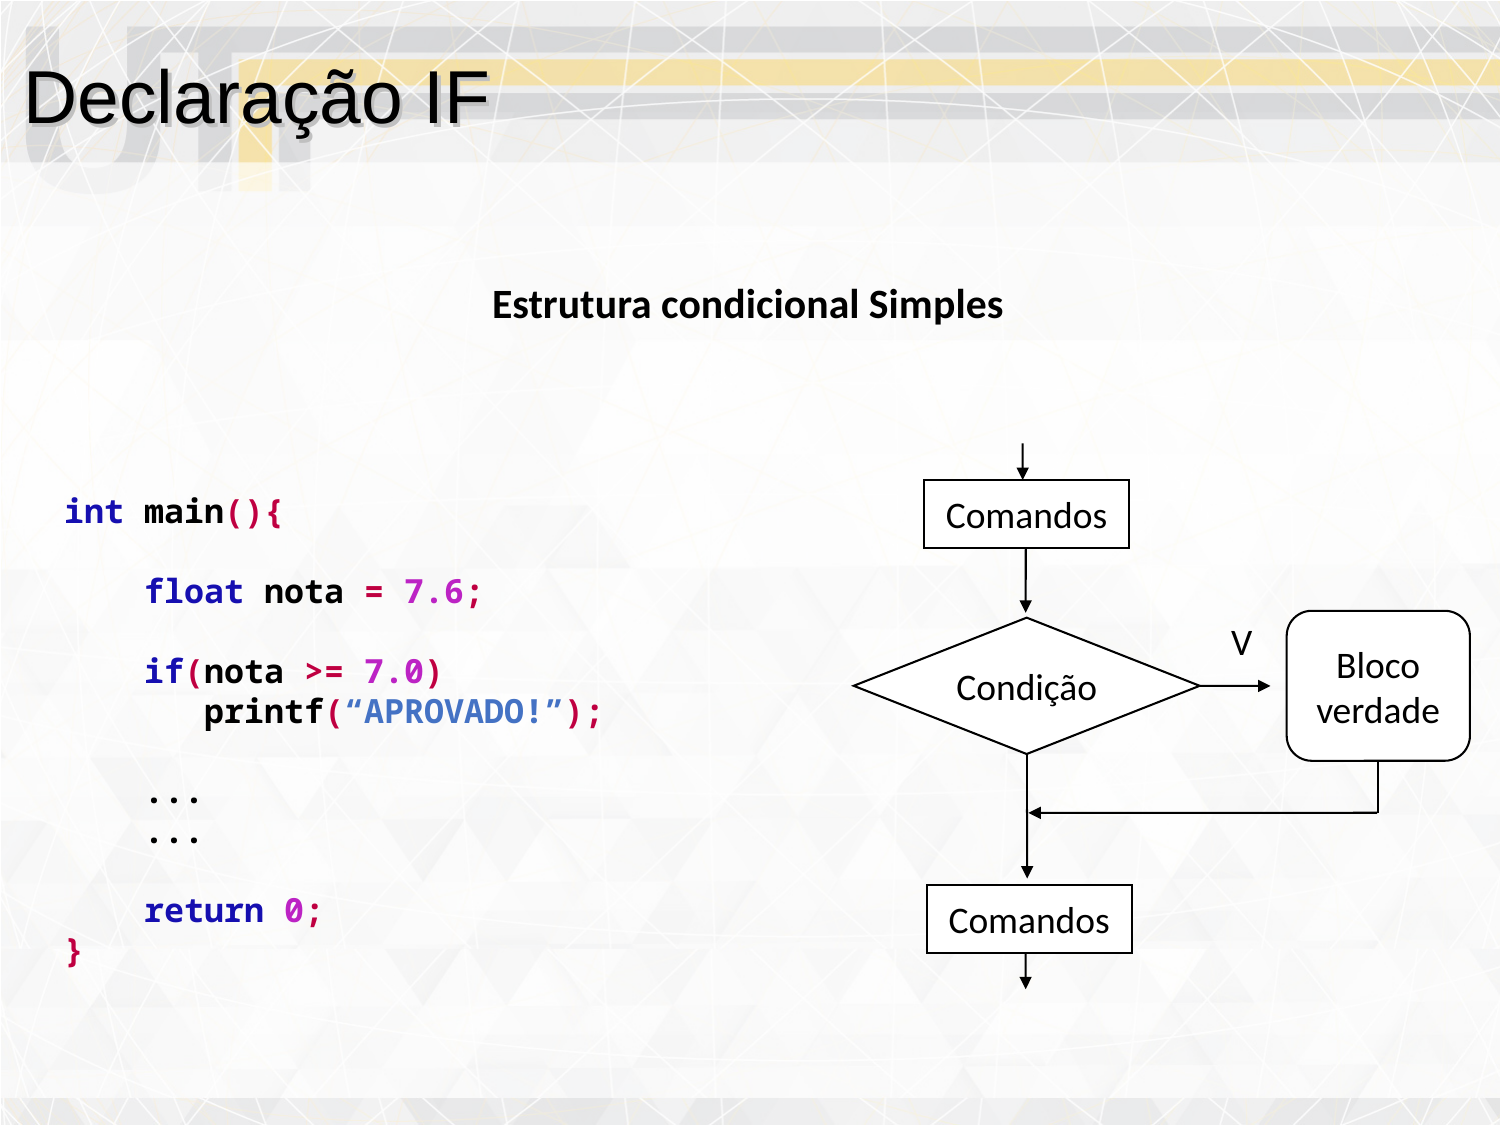

# Declaração IF
Estrutura condicional Simples
Comandos
int main(){
 float nota = 7.6;
 if(nota >= 7.0)
 printf(“APROVADO!”);
 ...
 ...
 return 0;
}
V
Bloco verdade
Condição
Comandos